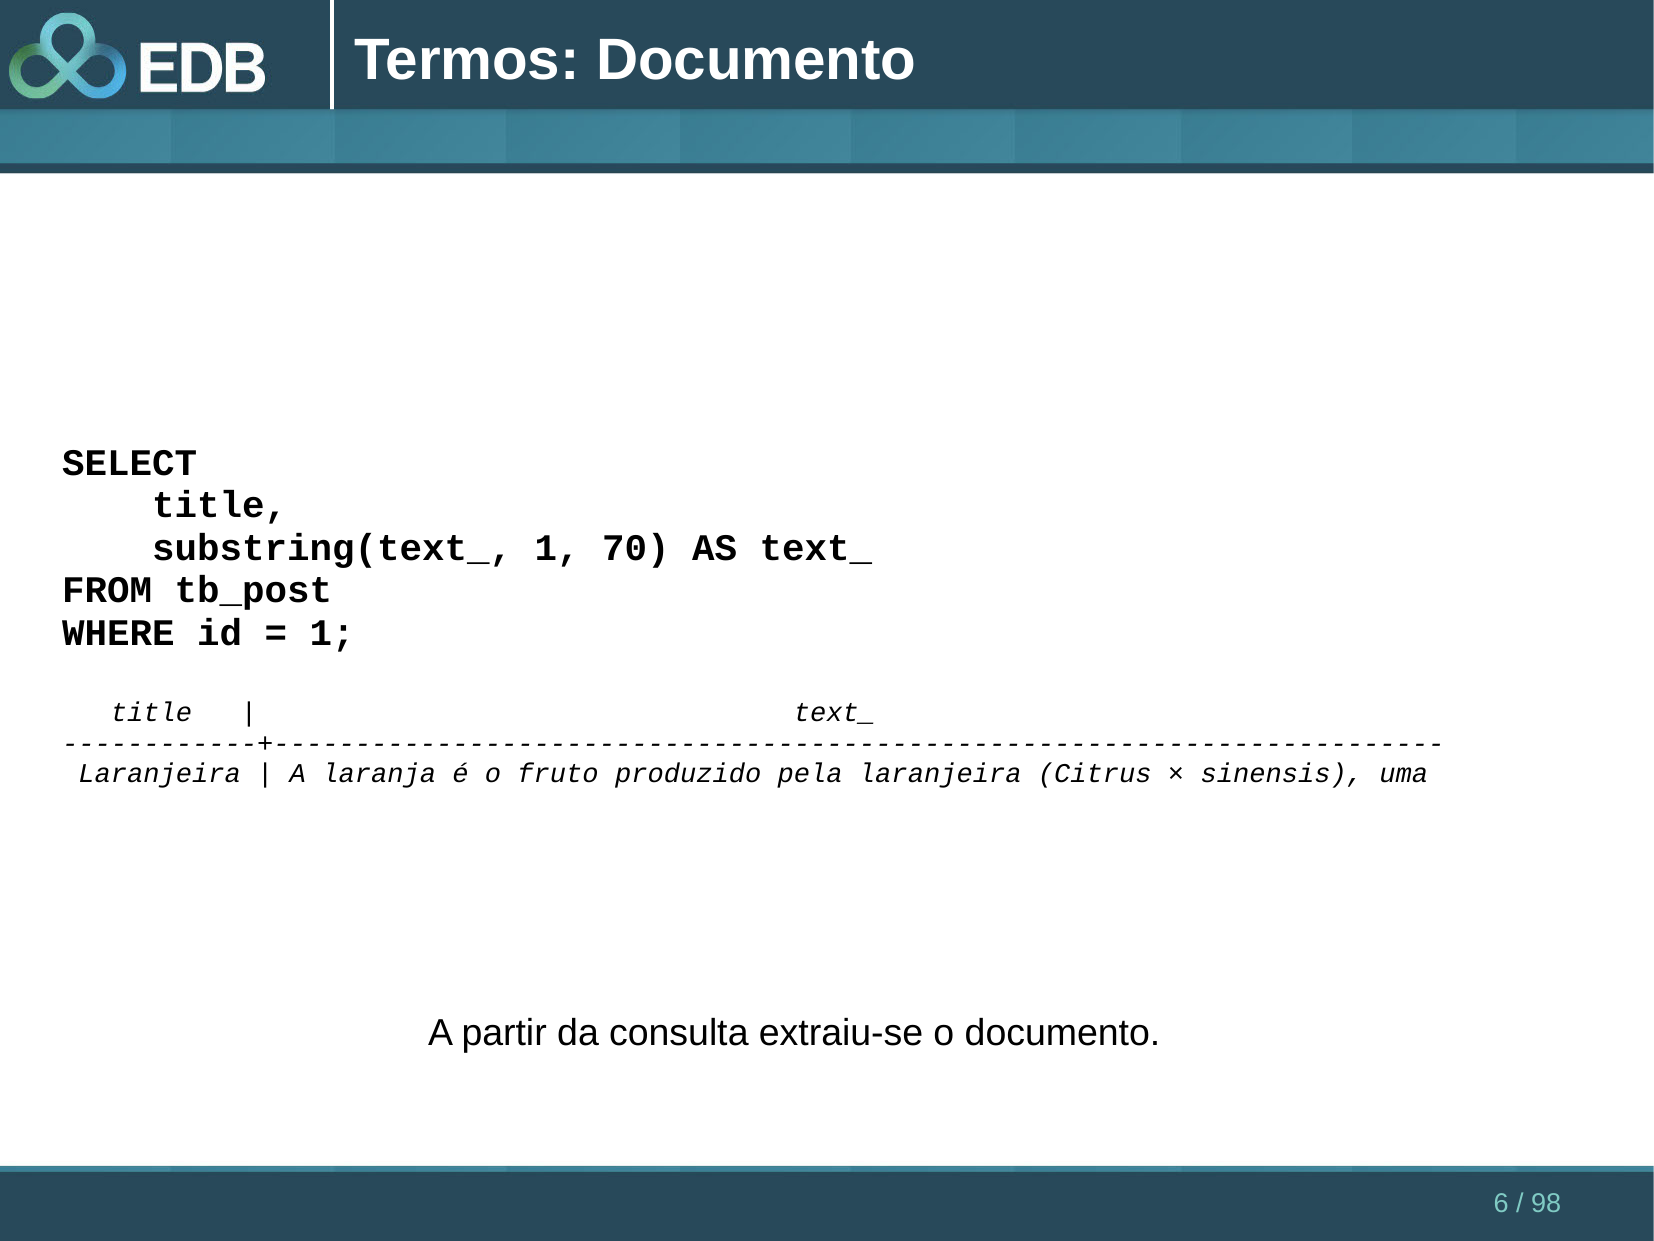

# Termos: Documento
SELECT
 title,
 substring(text_, 1, 70) AS text_
FROM tb_post
WHERE id = 1;
 title | text_
------------+------------------------------------------------------------------------
 Laranjeira | A laranja é o fruto produzido pela laranjeira (Citrus × sinensis), uma
A partir da consulta extraiu-se o documento.